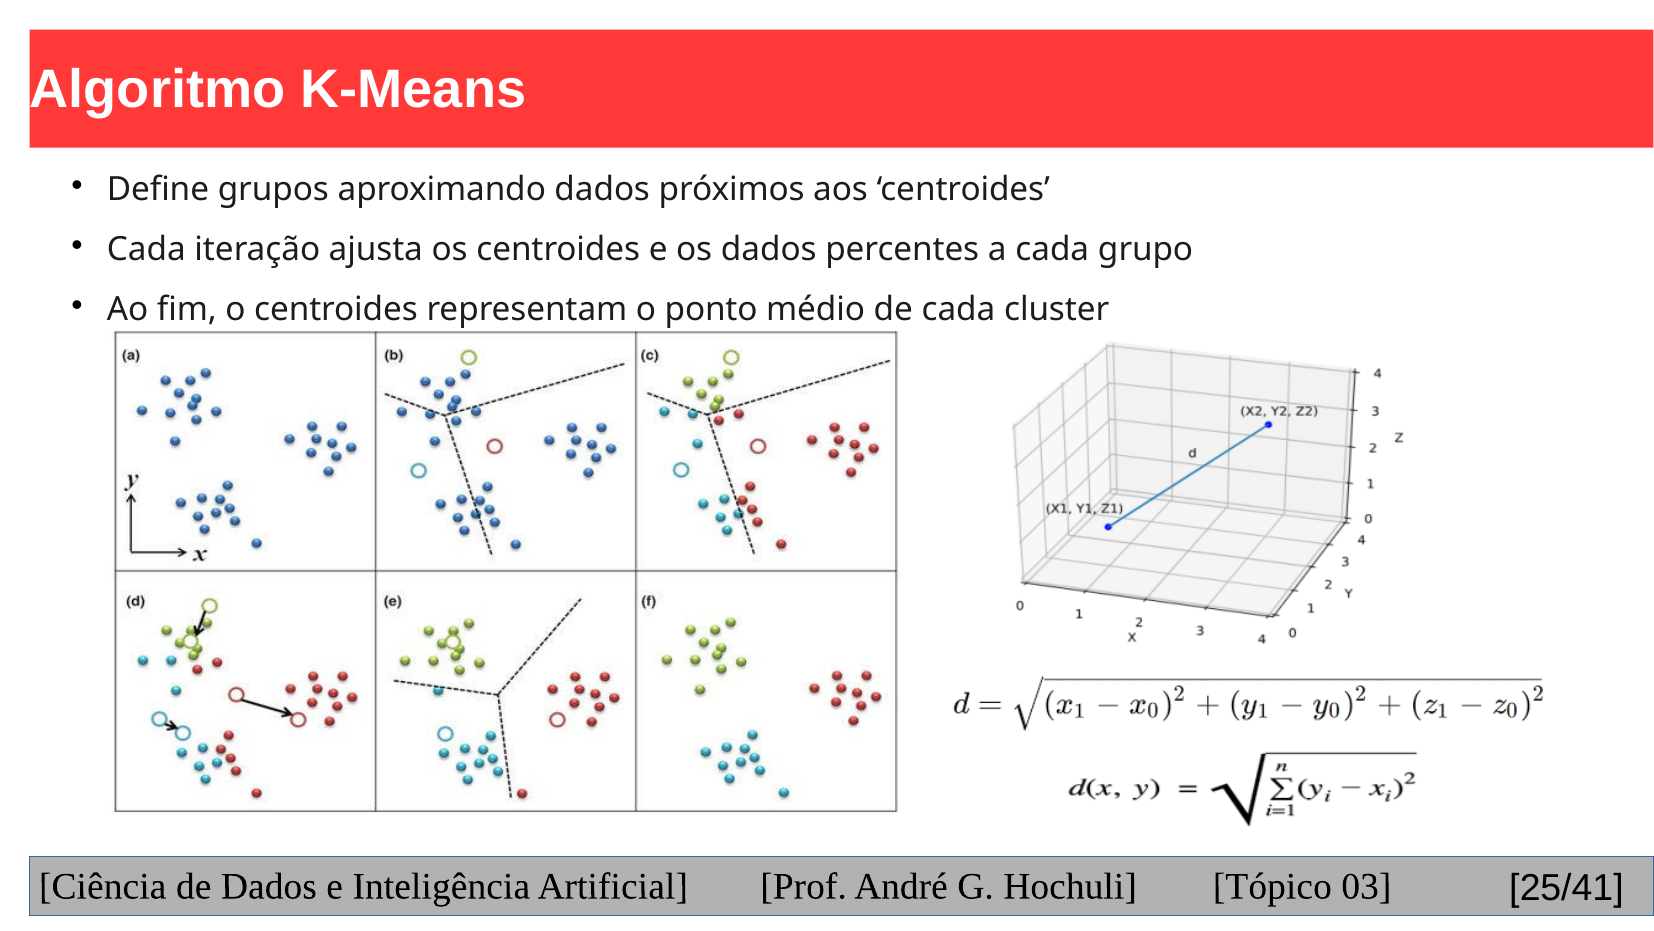

# Algoritmo K-Means
Define grupos aproximando dados próximos aos ‘centroides’
Cada iteração ajusta os centroides e os dados percentes a cada grupo
Ao fim, o centroides representam o ponto médio de cada cluster